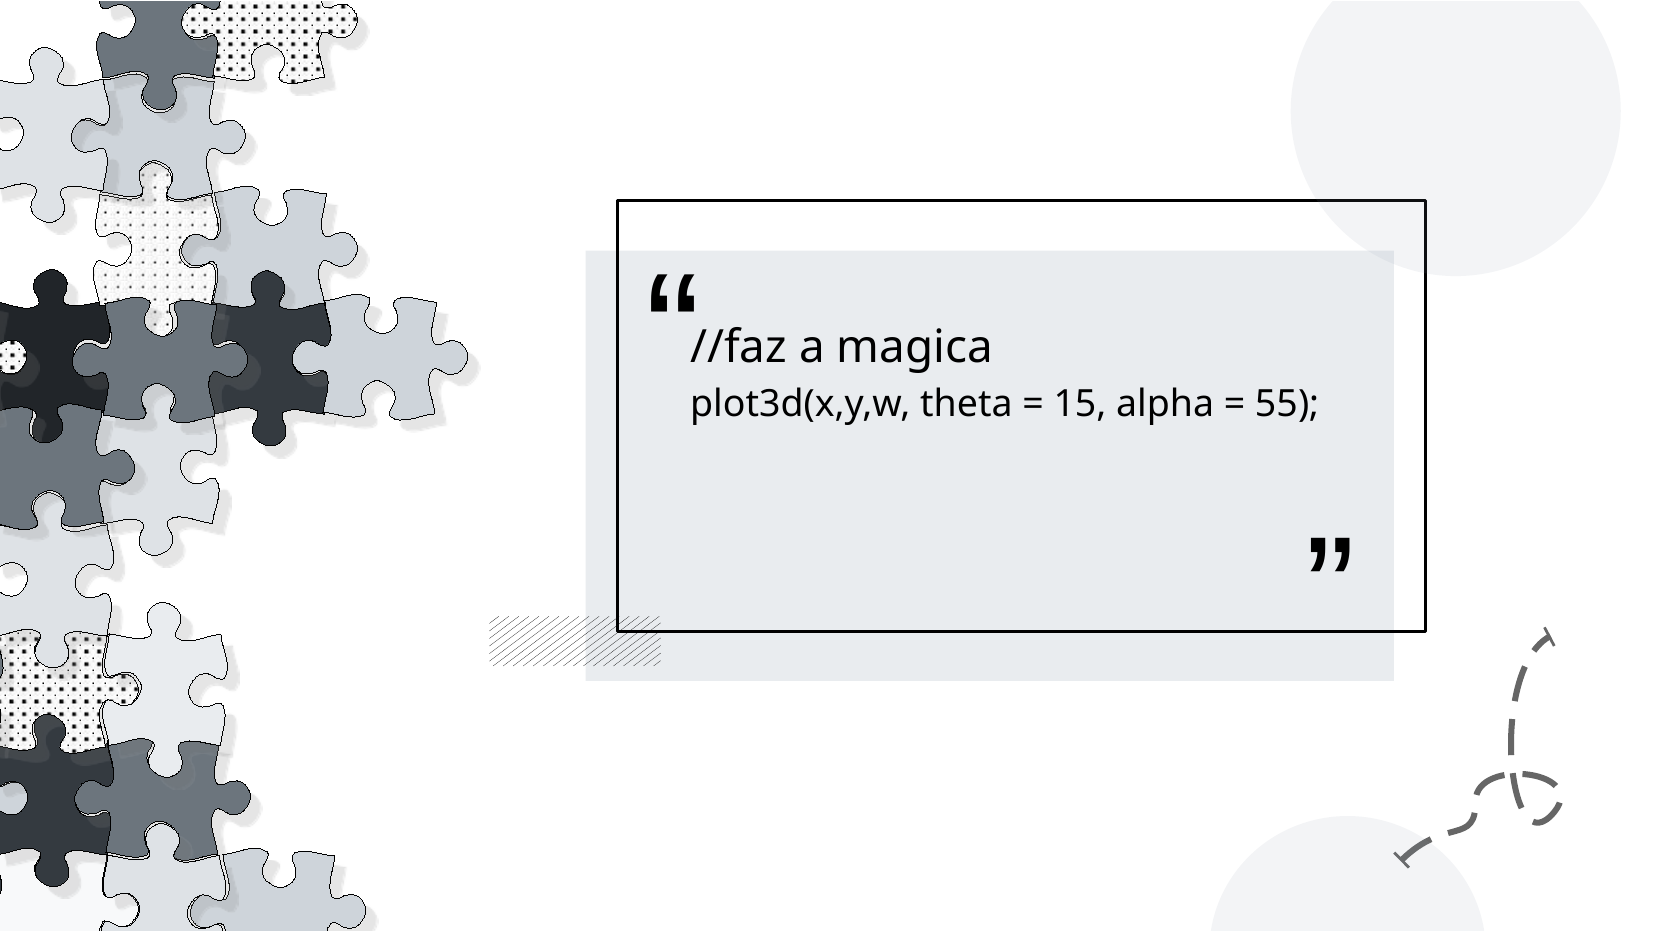

//faz a magica
plot3d(x,y,w, theta = 15, alpha = 55);